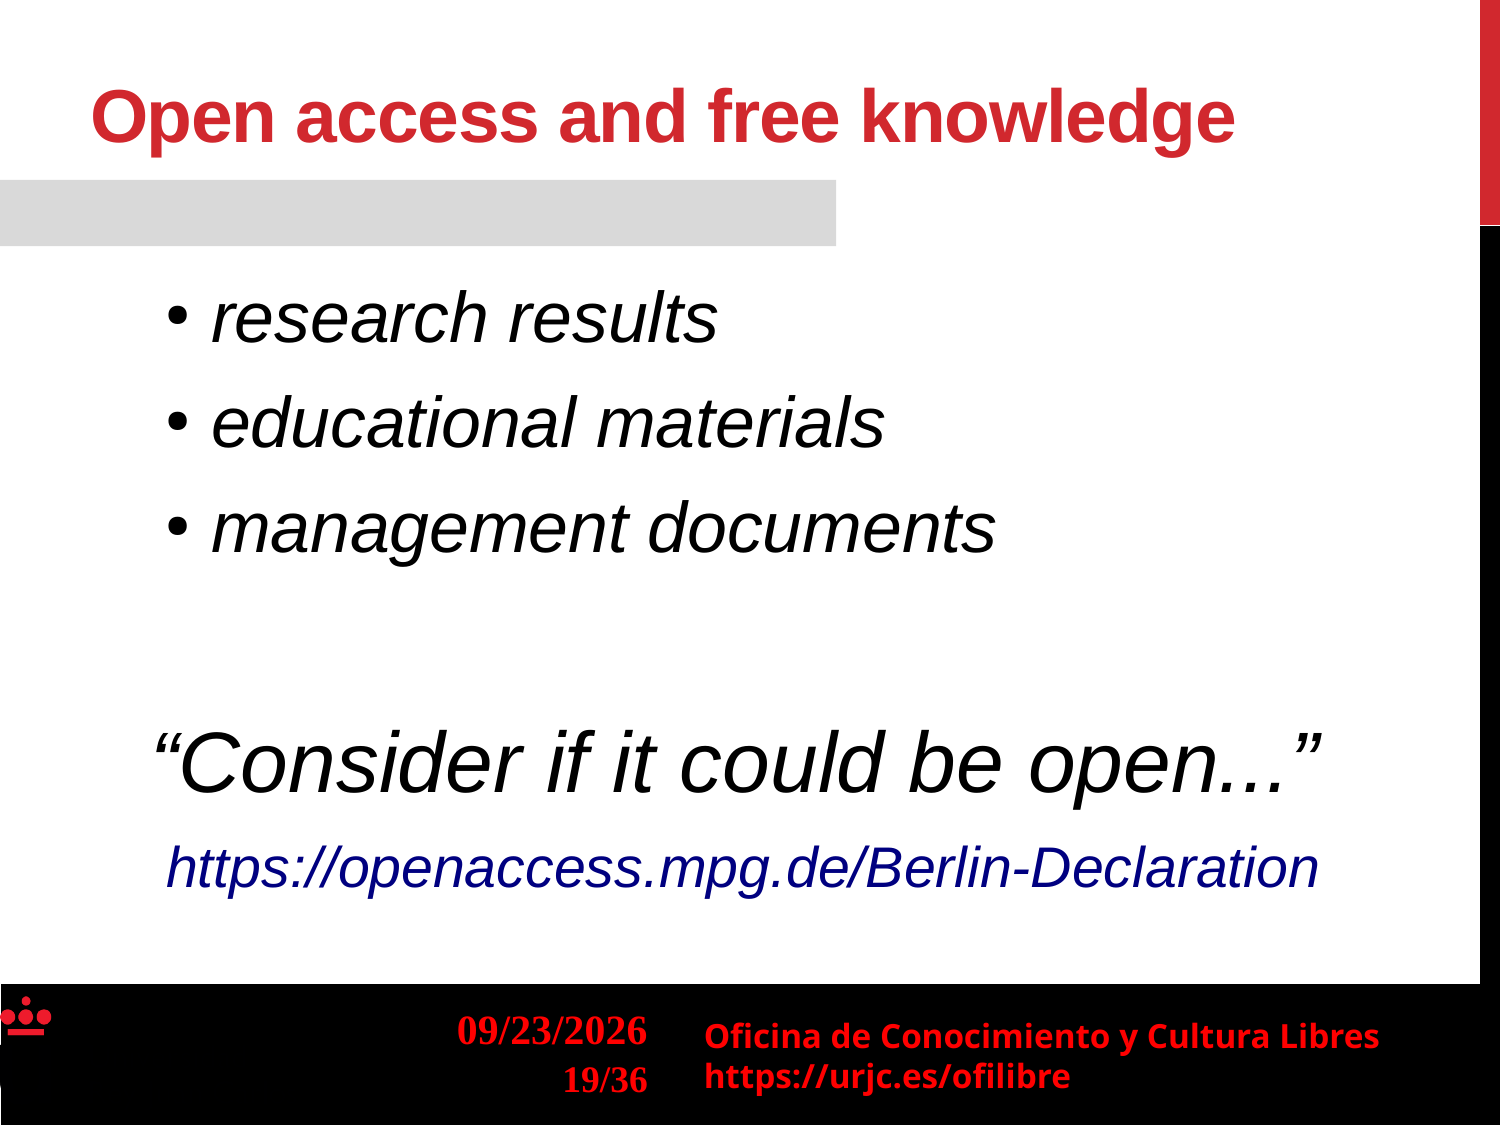

Open access and free knowledge
# research results
educational materials
management documents
“Consider if it could be open...”
https://openaccess.mpg.de/Berlin-Declaration